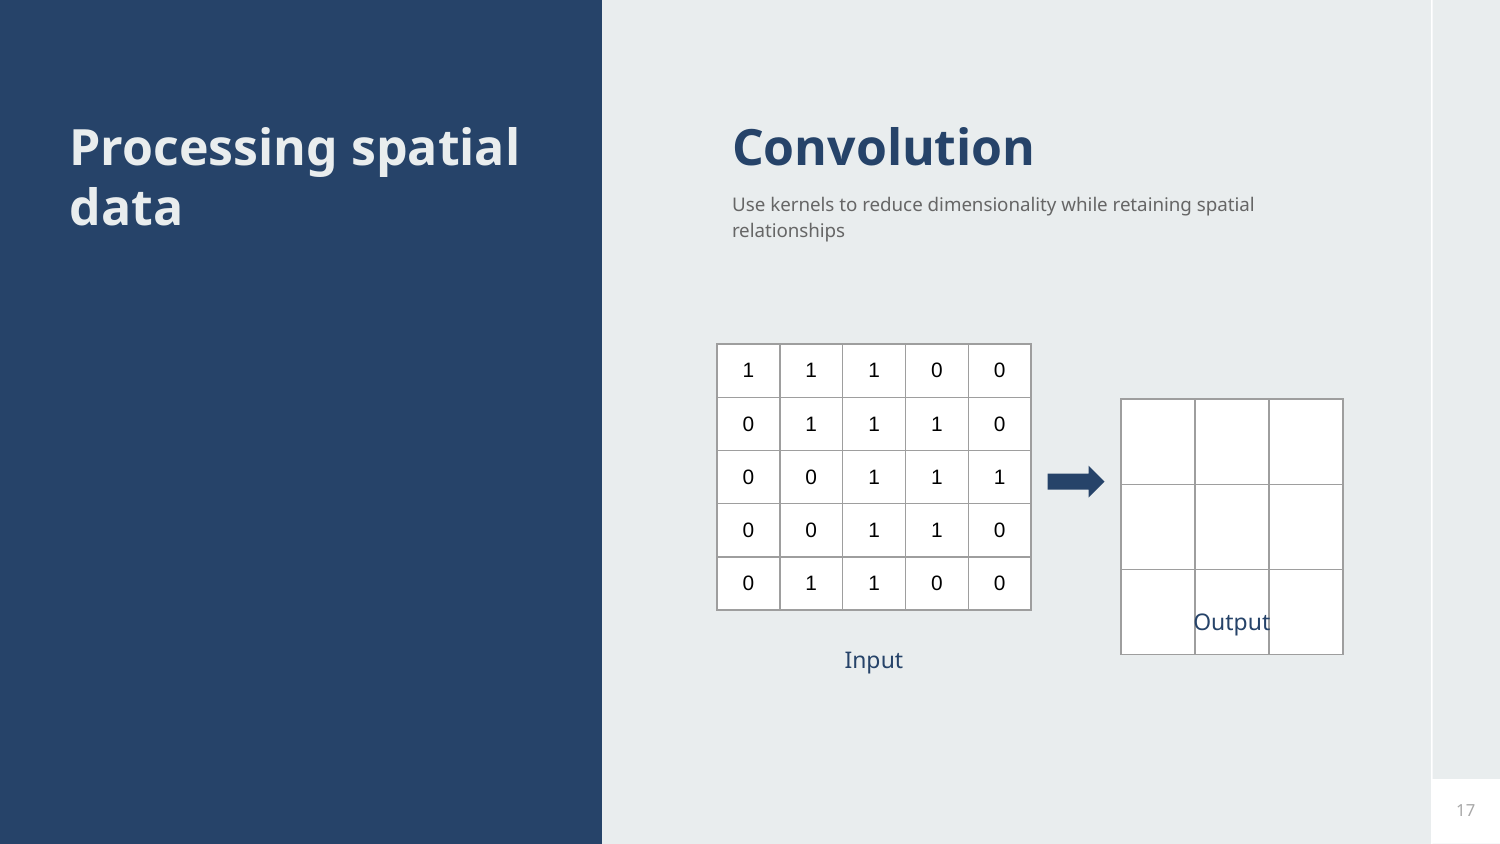

Processing spatial data
Convolution
# Use kernels to reduce dimensionality while retaining spatial relationships
| 1 | 1 | 1 | 0 | 0 |
| --- | --- | --- | --- | --- |
| 0 | 1 | 1 | 1 | 0 |
| 0 | 0 | 1 | 1 | 1 |
| 0 | 0 | 1 | 1 | 0 |
| 0 | 1 | 1 | 0 | 0 |
| | | |
| --- | --- | --- |
| | | |
| | | |
Output
Input